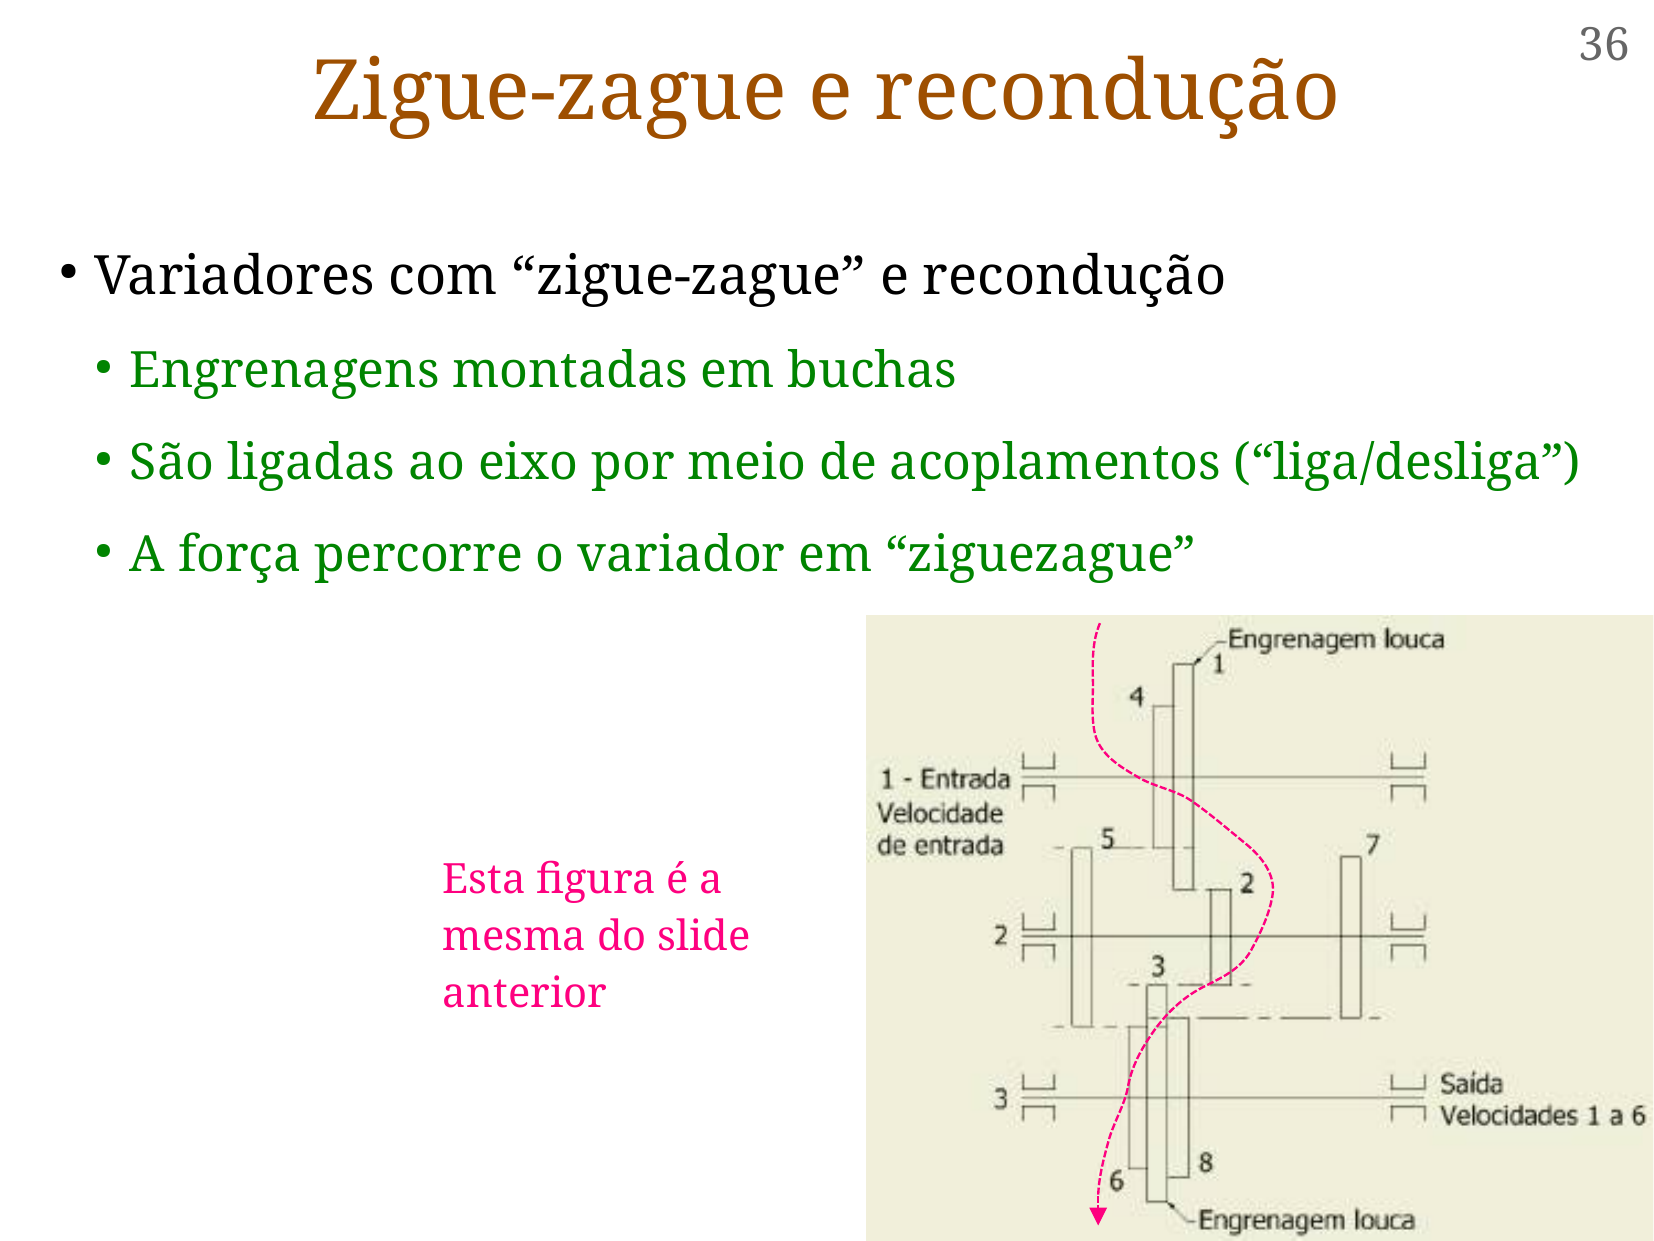

36
# Zigue-zague e recondução
Variadores com “zigue-zague” e recondução
Engrenagens montadas em buchas
São ligadas ao eixo por meio de acoplamentos (“liga/desliga”)
A força percorre o variador em “ziguezague”
Esta figura é a mesma do slide anterior